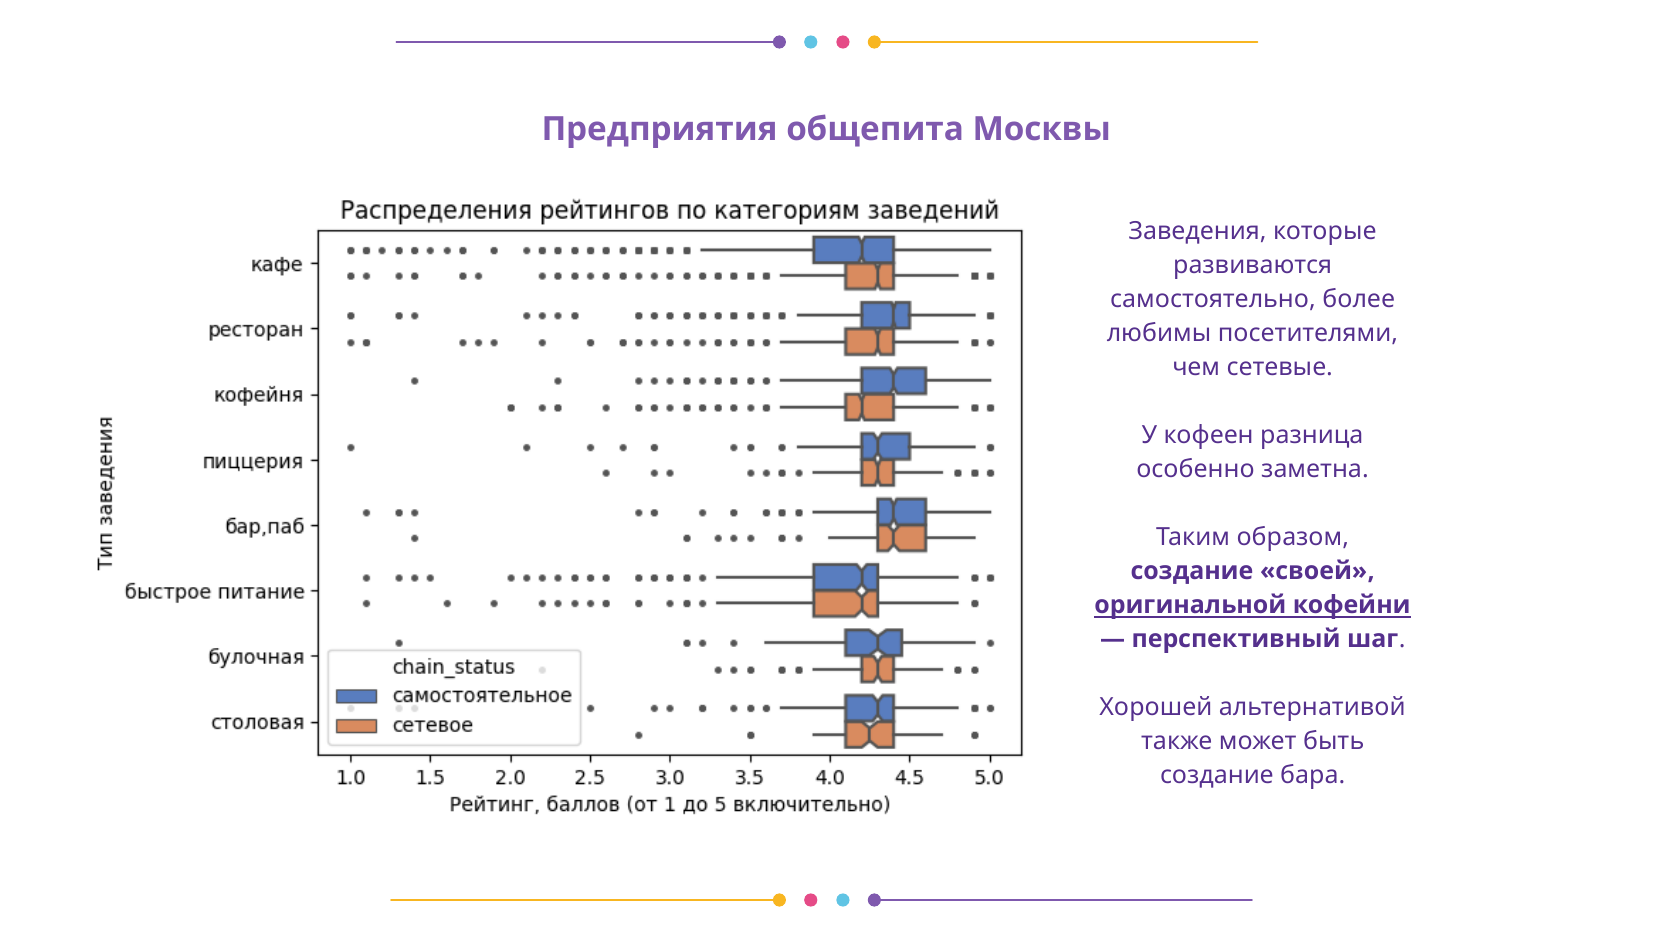

Предприятия общепита Москвы
# Заведения, которые развиваются самостоятельно, более любимы посетителями, чем сетевые. У кофеен разница особенно заметна. Таким образом, создание «своей», оригинальной кофейни — перспективный шаг. Хорошей альтернативой также может быть создание бара.